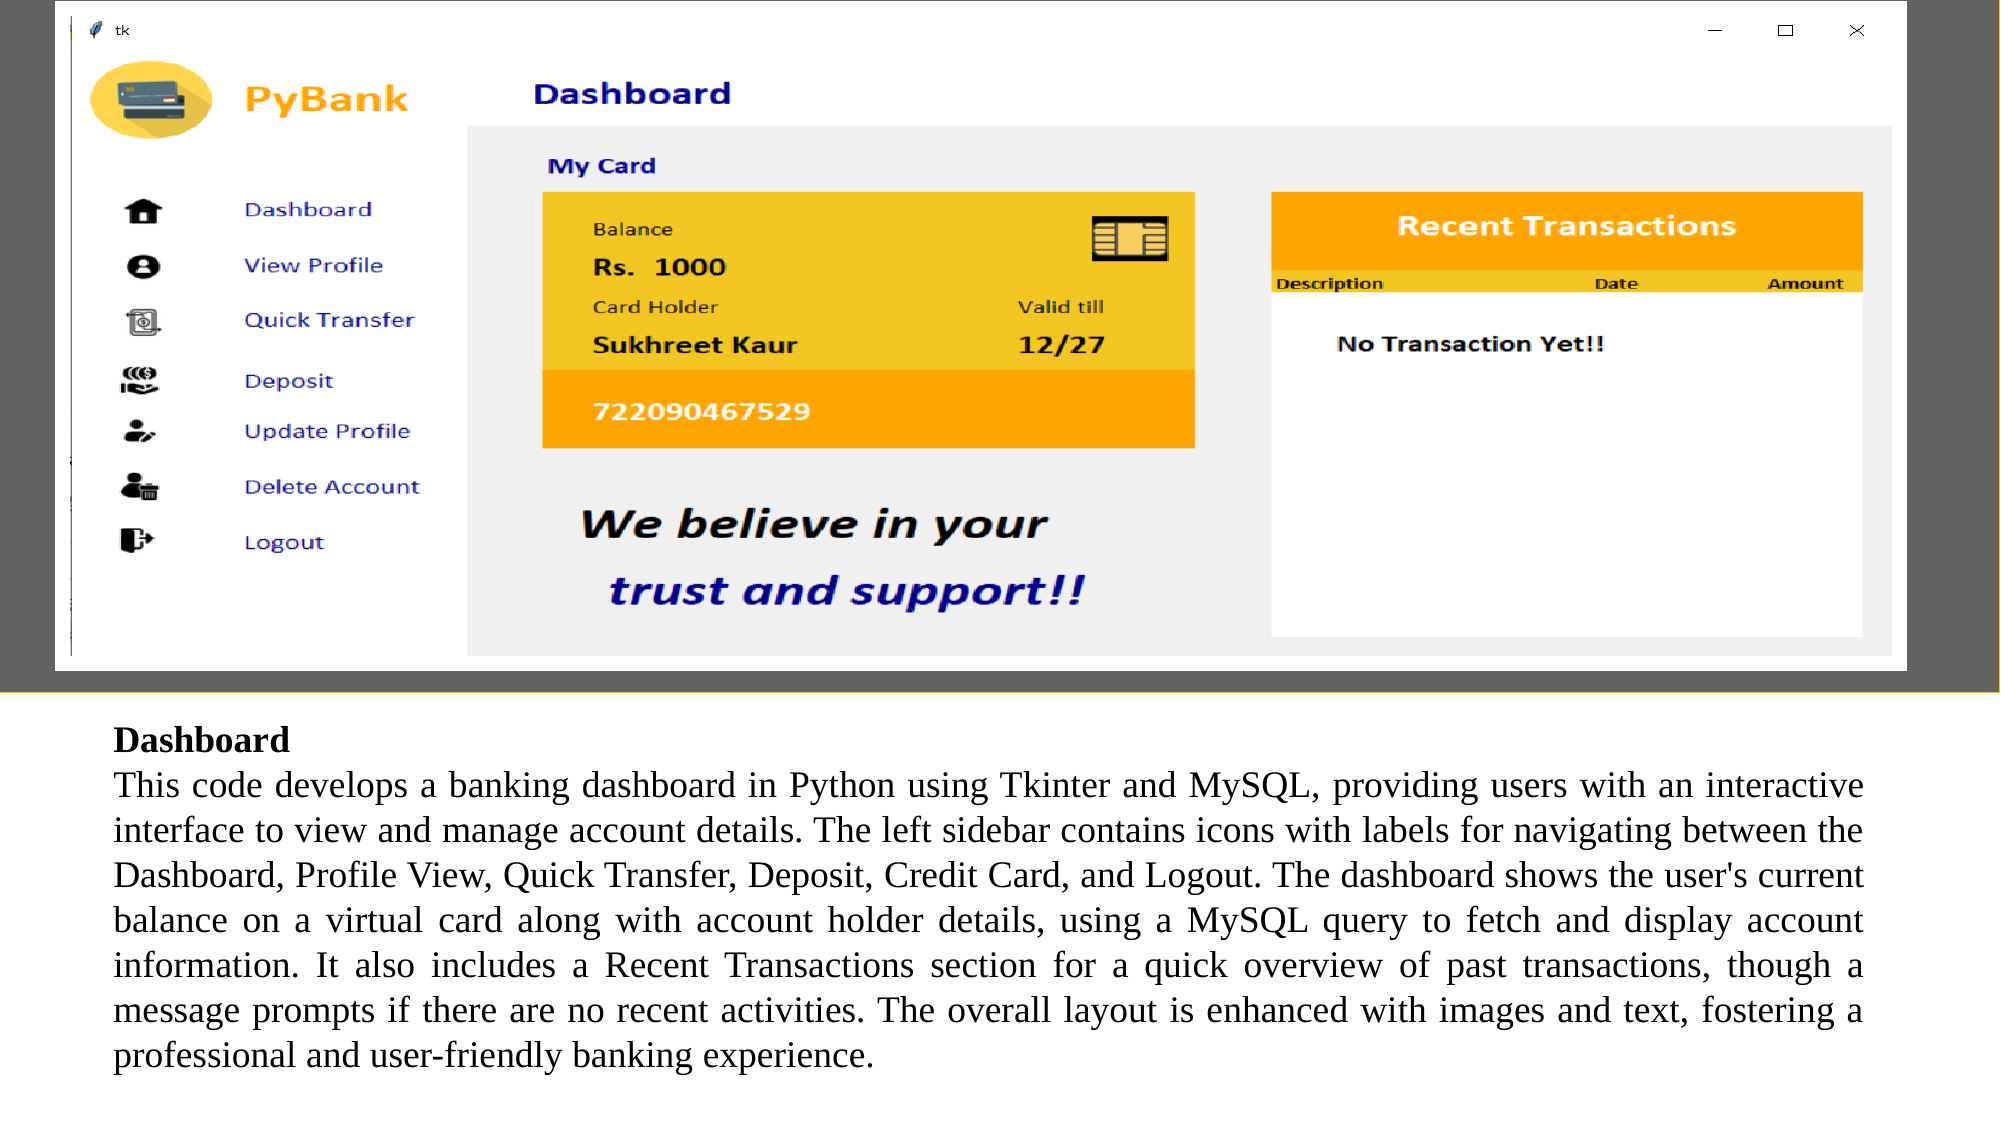

#
Dashboard
This code develops a banking dashboard in Python using Tkinter and MySQL, providing users with an interactive interface to view and manage account details. The left sidebar contains icons with labels for navigating between the Dashboard, Profile View, Quick Transfer, Deposit, Credit Card, and Logout. The dashboard shows the user's current balance on a virtual card along with account holder details, using a MySQL query to fetch and display account information. It also includes a Recent Transactions section for a quick overview of past transactions, though a message prompts if there are no recent activities. The overall layout is enhanced with images and text, fostering a professional and user-friendly banking experience.